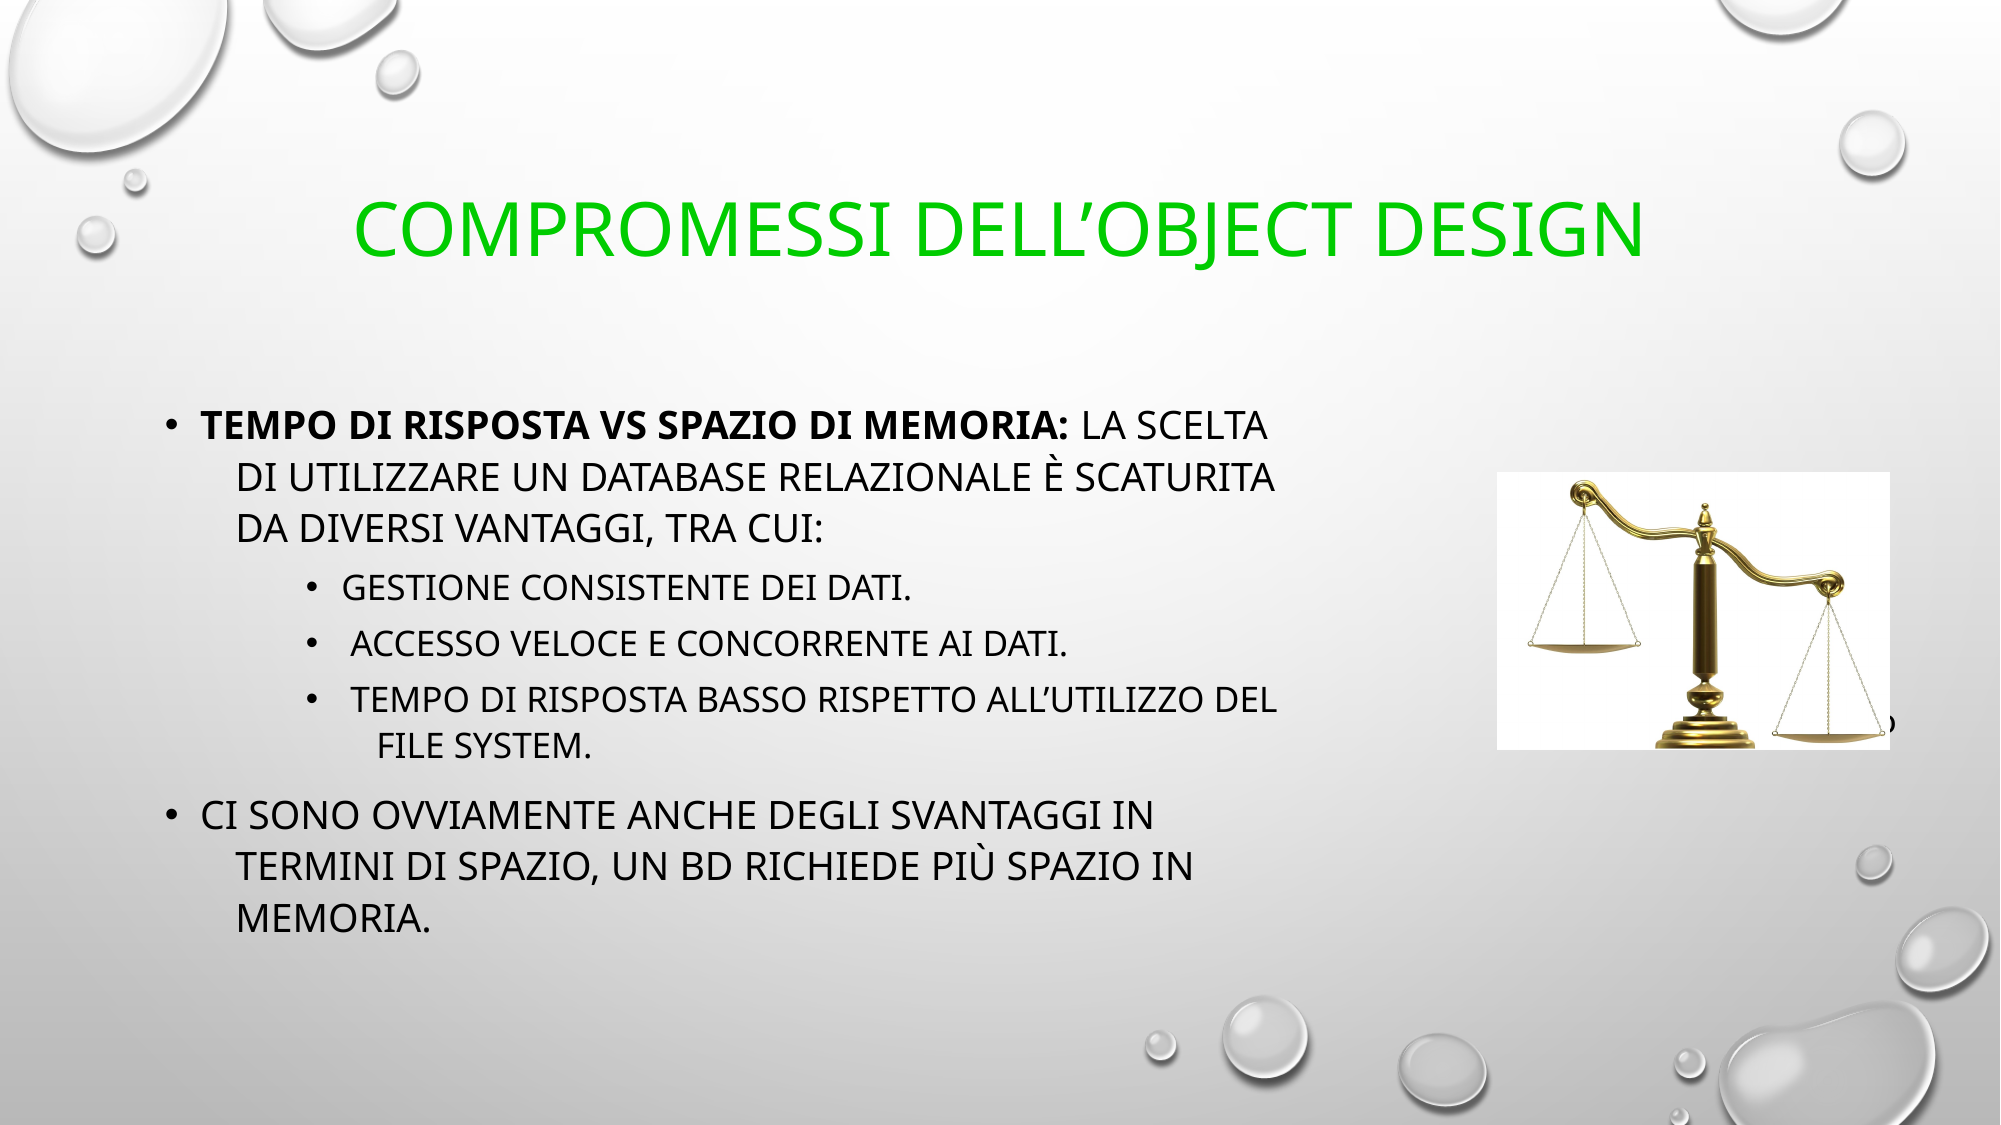

# Compromessi dell’object DEsign
Tempo di risposta vs Spazio di memoria: La scelta di utilizzare un Database relazionale è scaturita da diversi vantaggi, tra cui:
Gestione consistente dei dati.
 Accesso veloce e concorrente ai dati.
 Tempo di risposta basso rispetto all’utilizzo del file system.
Ci sono ovviamente anche degli svantaggi in termini di spazio, un BD richiede più spazio in memoria.
Tempo
Spazio